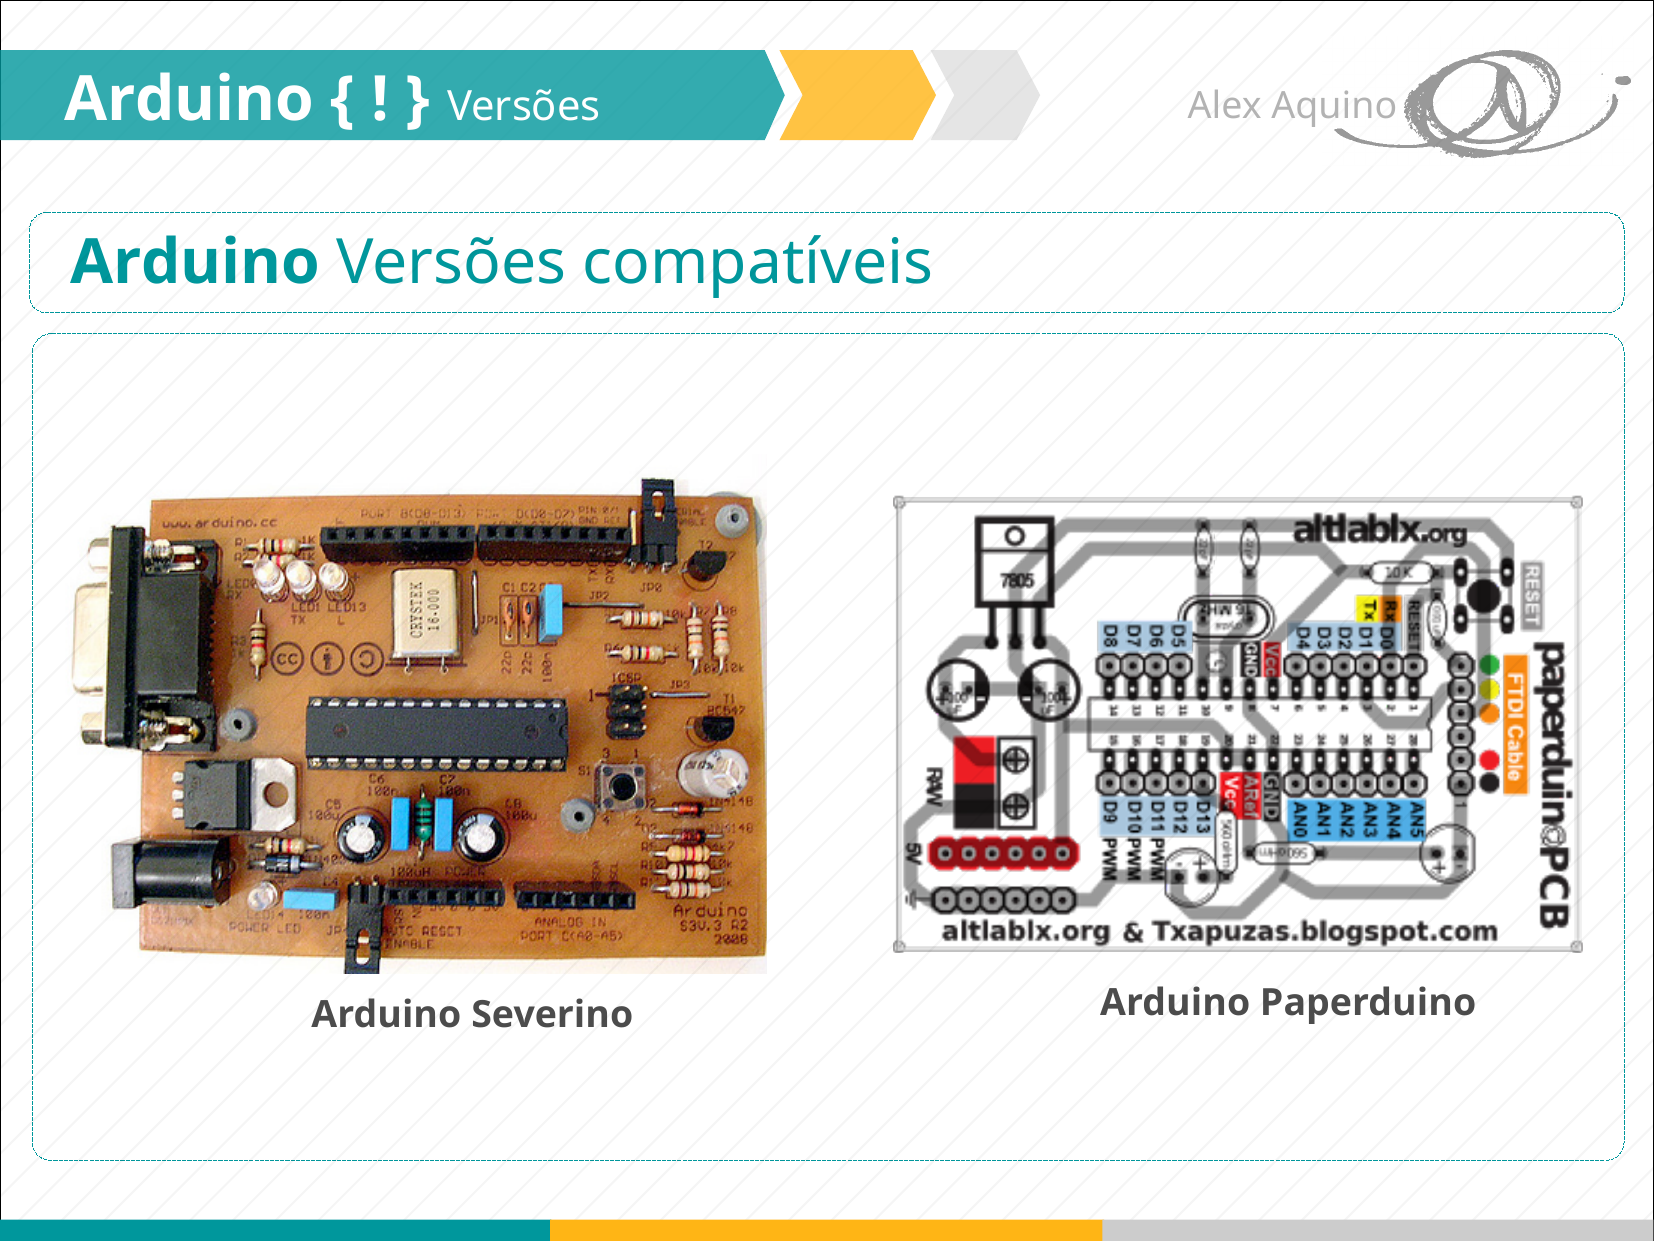

Arduino { ! } Versões
Alex Aquino
Arduino Versões compatíveis
Arduino Paperduino
Arduino Severino